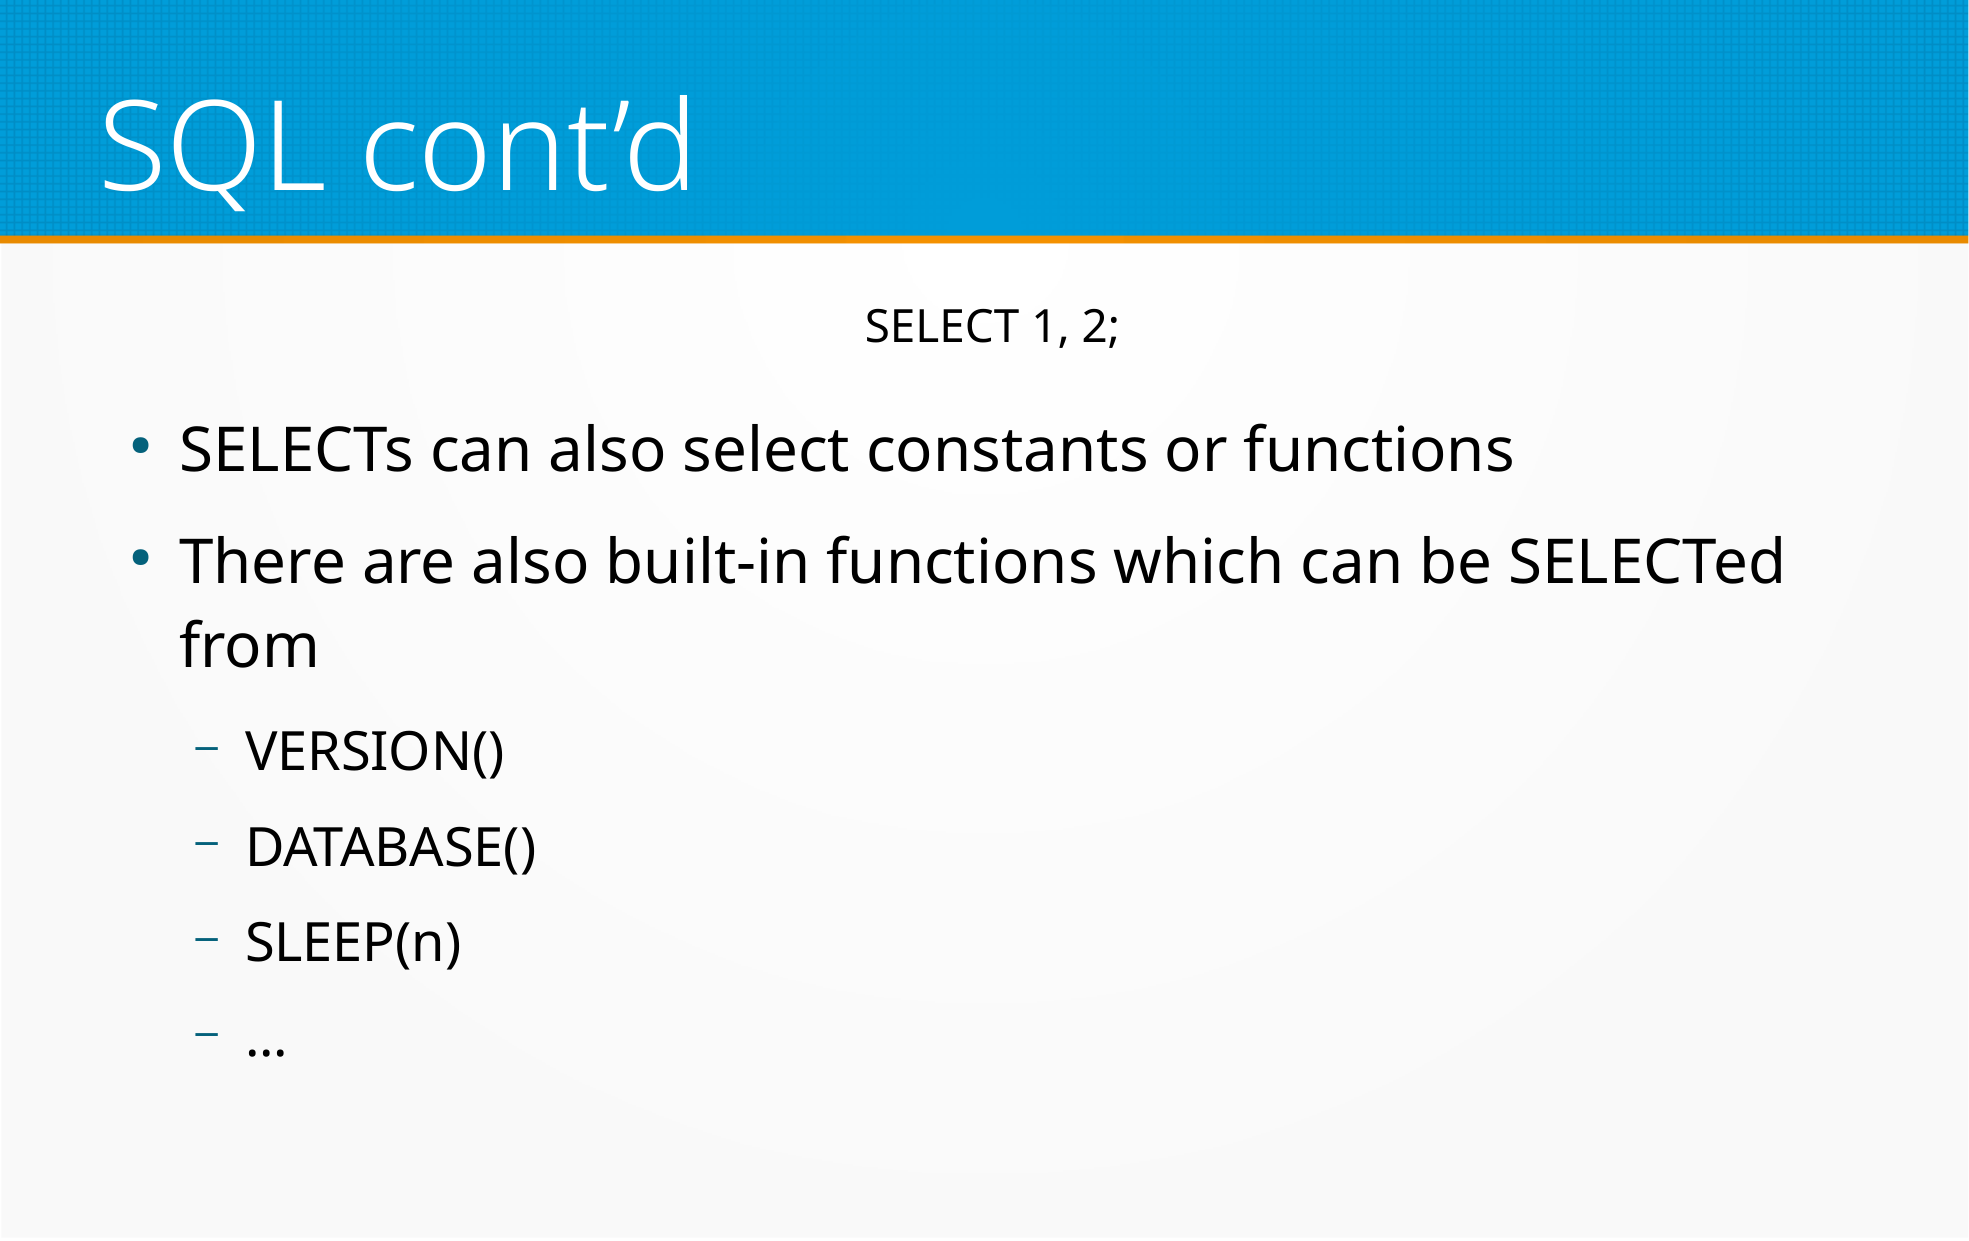

# SQL cont’d
SELECT 1, 2;
SELECTs can also select constants or functions
There are also built-in functions which can be SELECTed from
VERSION()
DATABASE()
SLEEP(n)
...